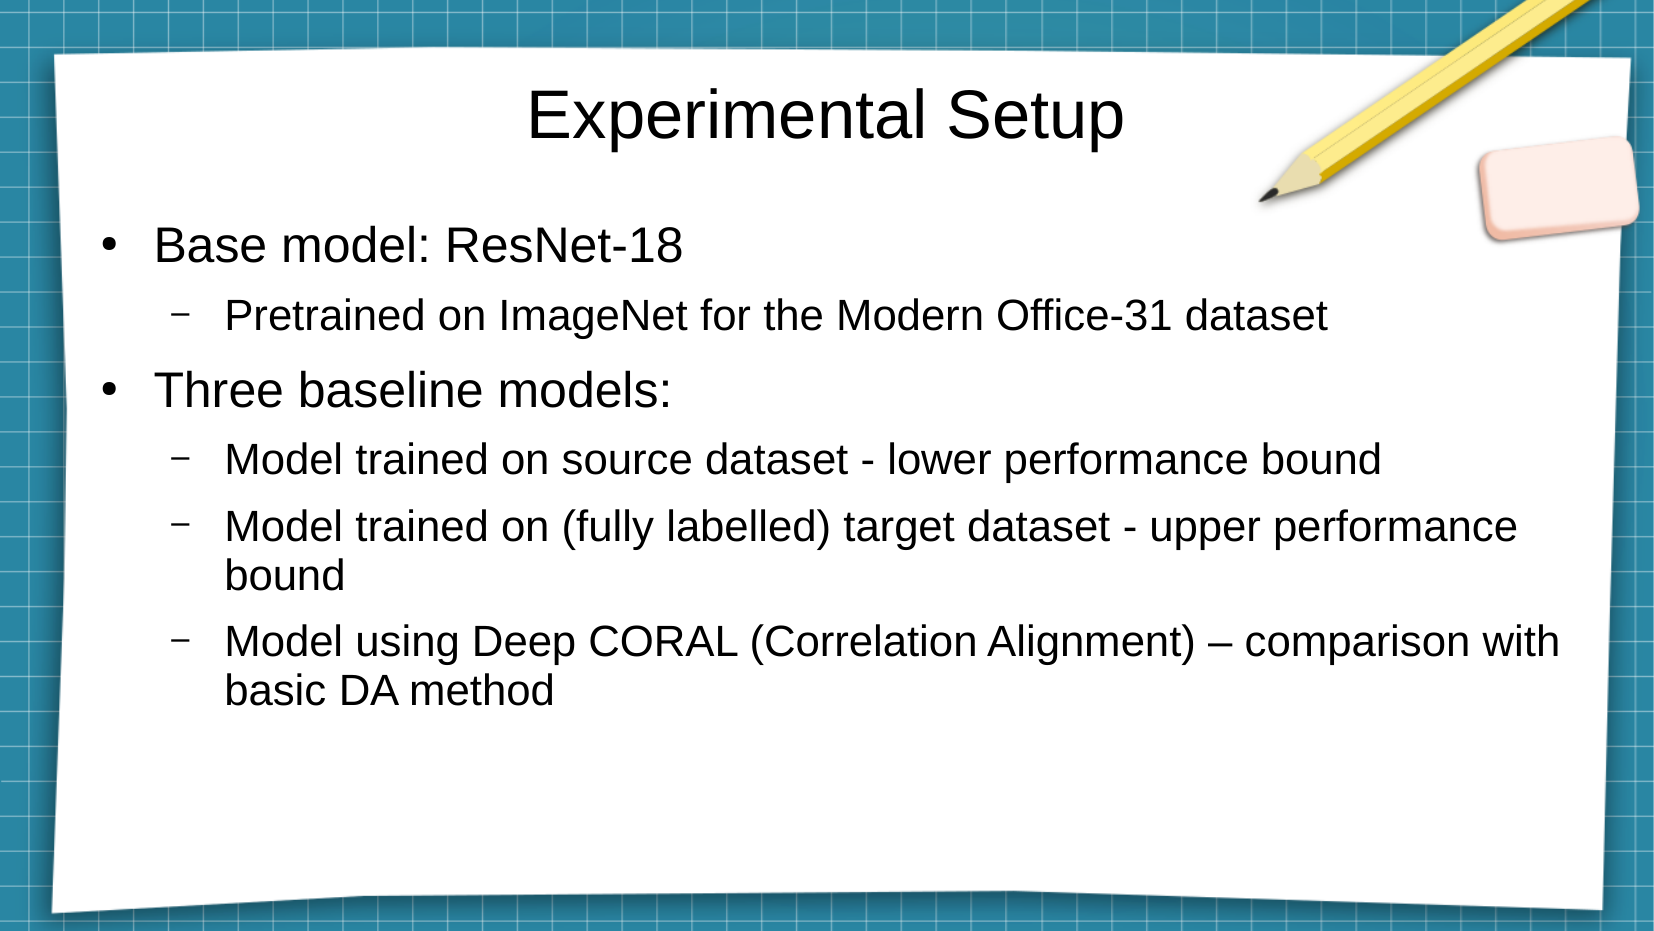

# Experimental Setup
Base model: ResNet-18
Pretrained on ImageNet for the Modern Office-31 dataset
Three baseline models:
Model trained on source dataset - lower performance bound
Model trained on (fully labelled) target dataset - upper performance bound
Model using Deep CORAL (Correlation Alignment) – comparison with basic DA method